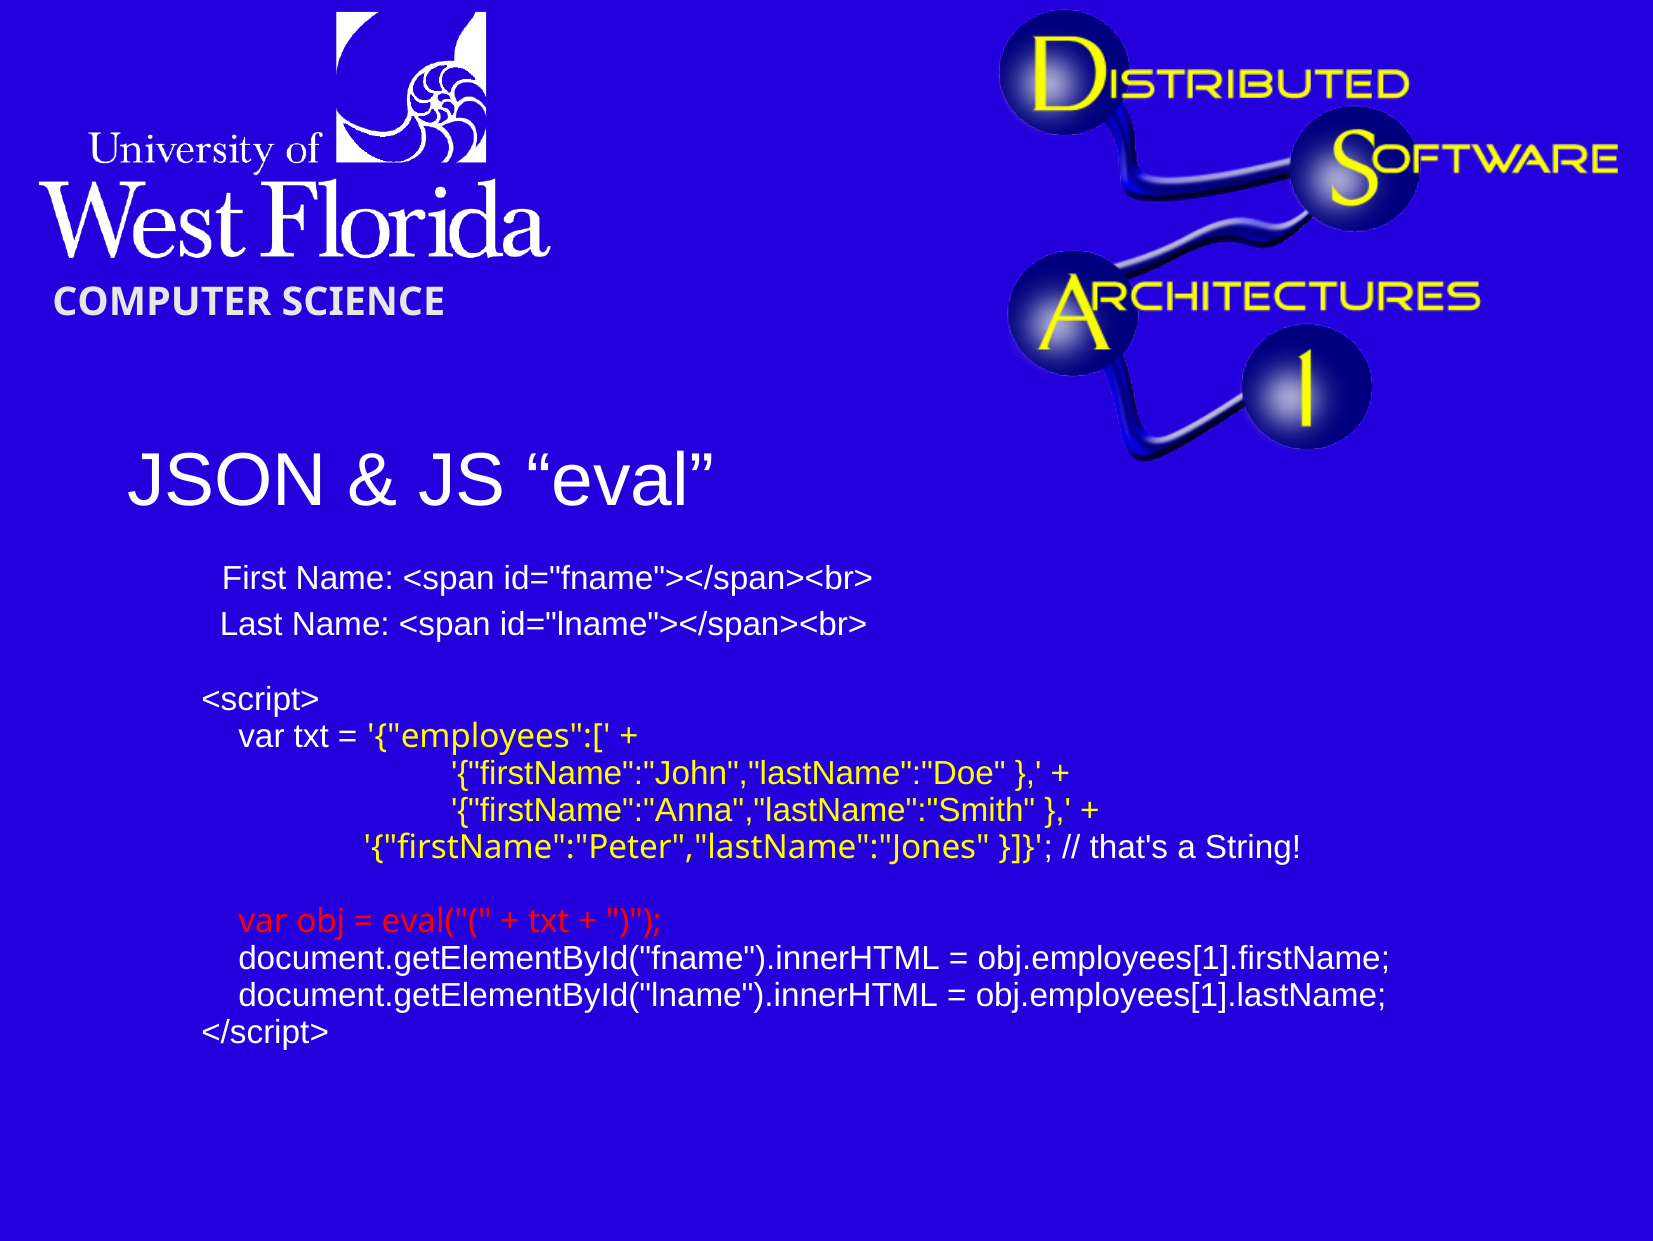

COMPUTER SCIENCE
JSON & JS “eval”
 First Name: <span id="fname"></span><br>
 Last Name: <span id="lname"></span><br>
 <script>
 var txt = '{"employees":[' +
 '{"firstName":"John","lastName":"Doe" },' +
 '{"firstName":"Anna","lastName":"Smith" },' +
 '{"firstName":"Peter","lastName":"Jones" }]}'; // that's a String!
 var obj = eval("(" + txt + ")");
 document.getElementById("fname").innerHTML = obj.employees[1].firstName;
 document.getElementById("lname").innerHTML = obj.employees[1].lastName;
 </script>